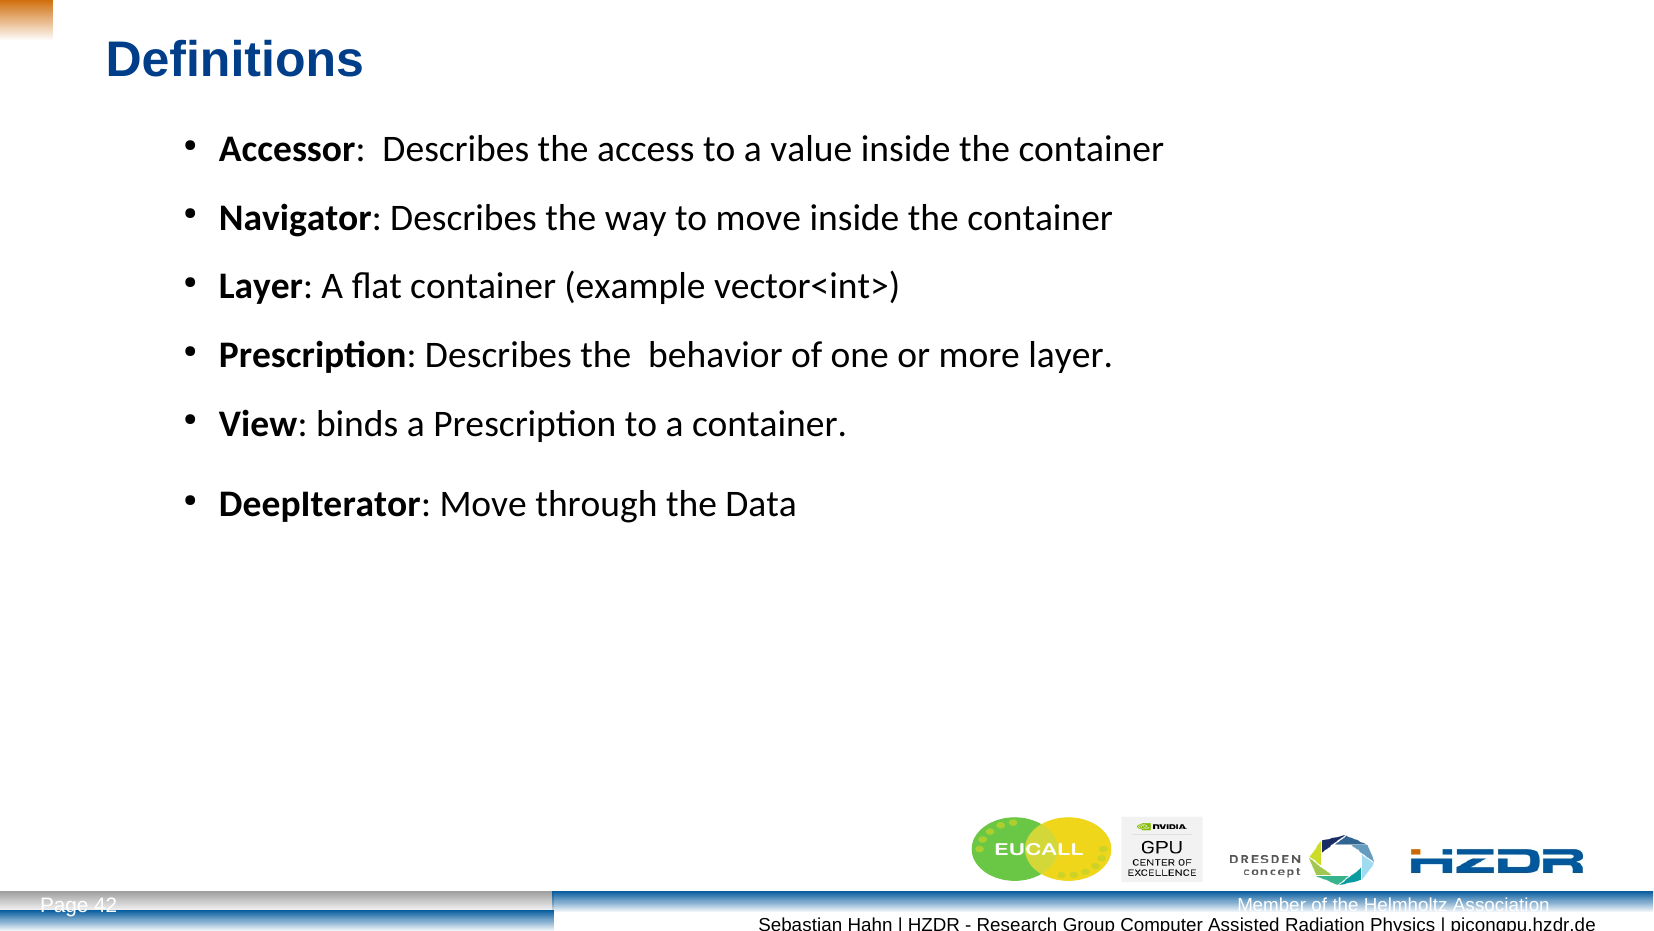

# Definitions
Accessor: Describes the access to a value inside the container
Navigator: Describes the way to move inside the container
Layer: A flat container (example vector<int>)
Prescription: Describes the behavior of one or more layer.
View: binds a Prescription to a container.
DeepIterator: Move through the Data